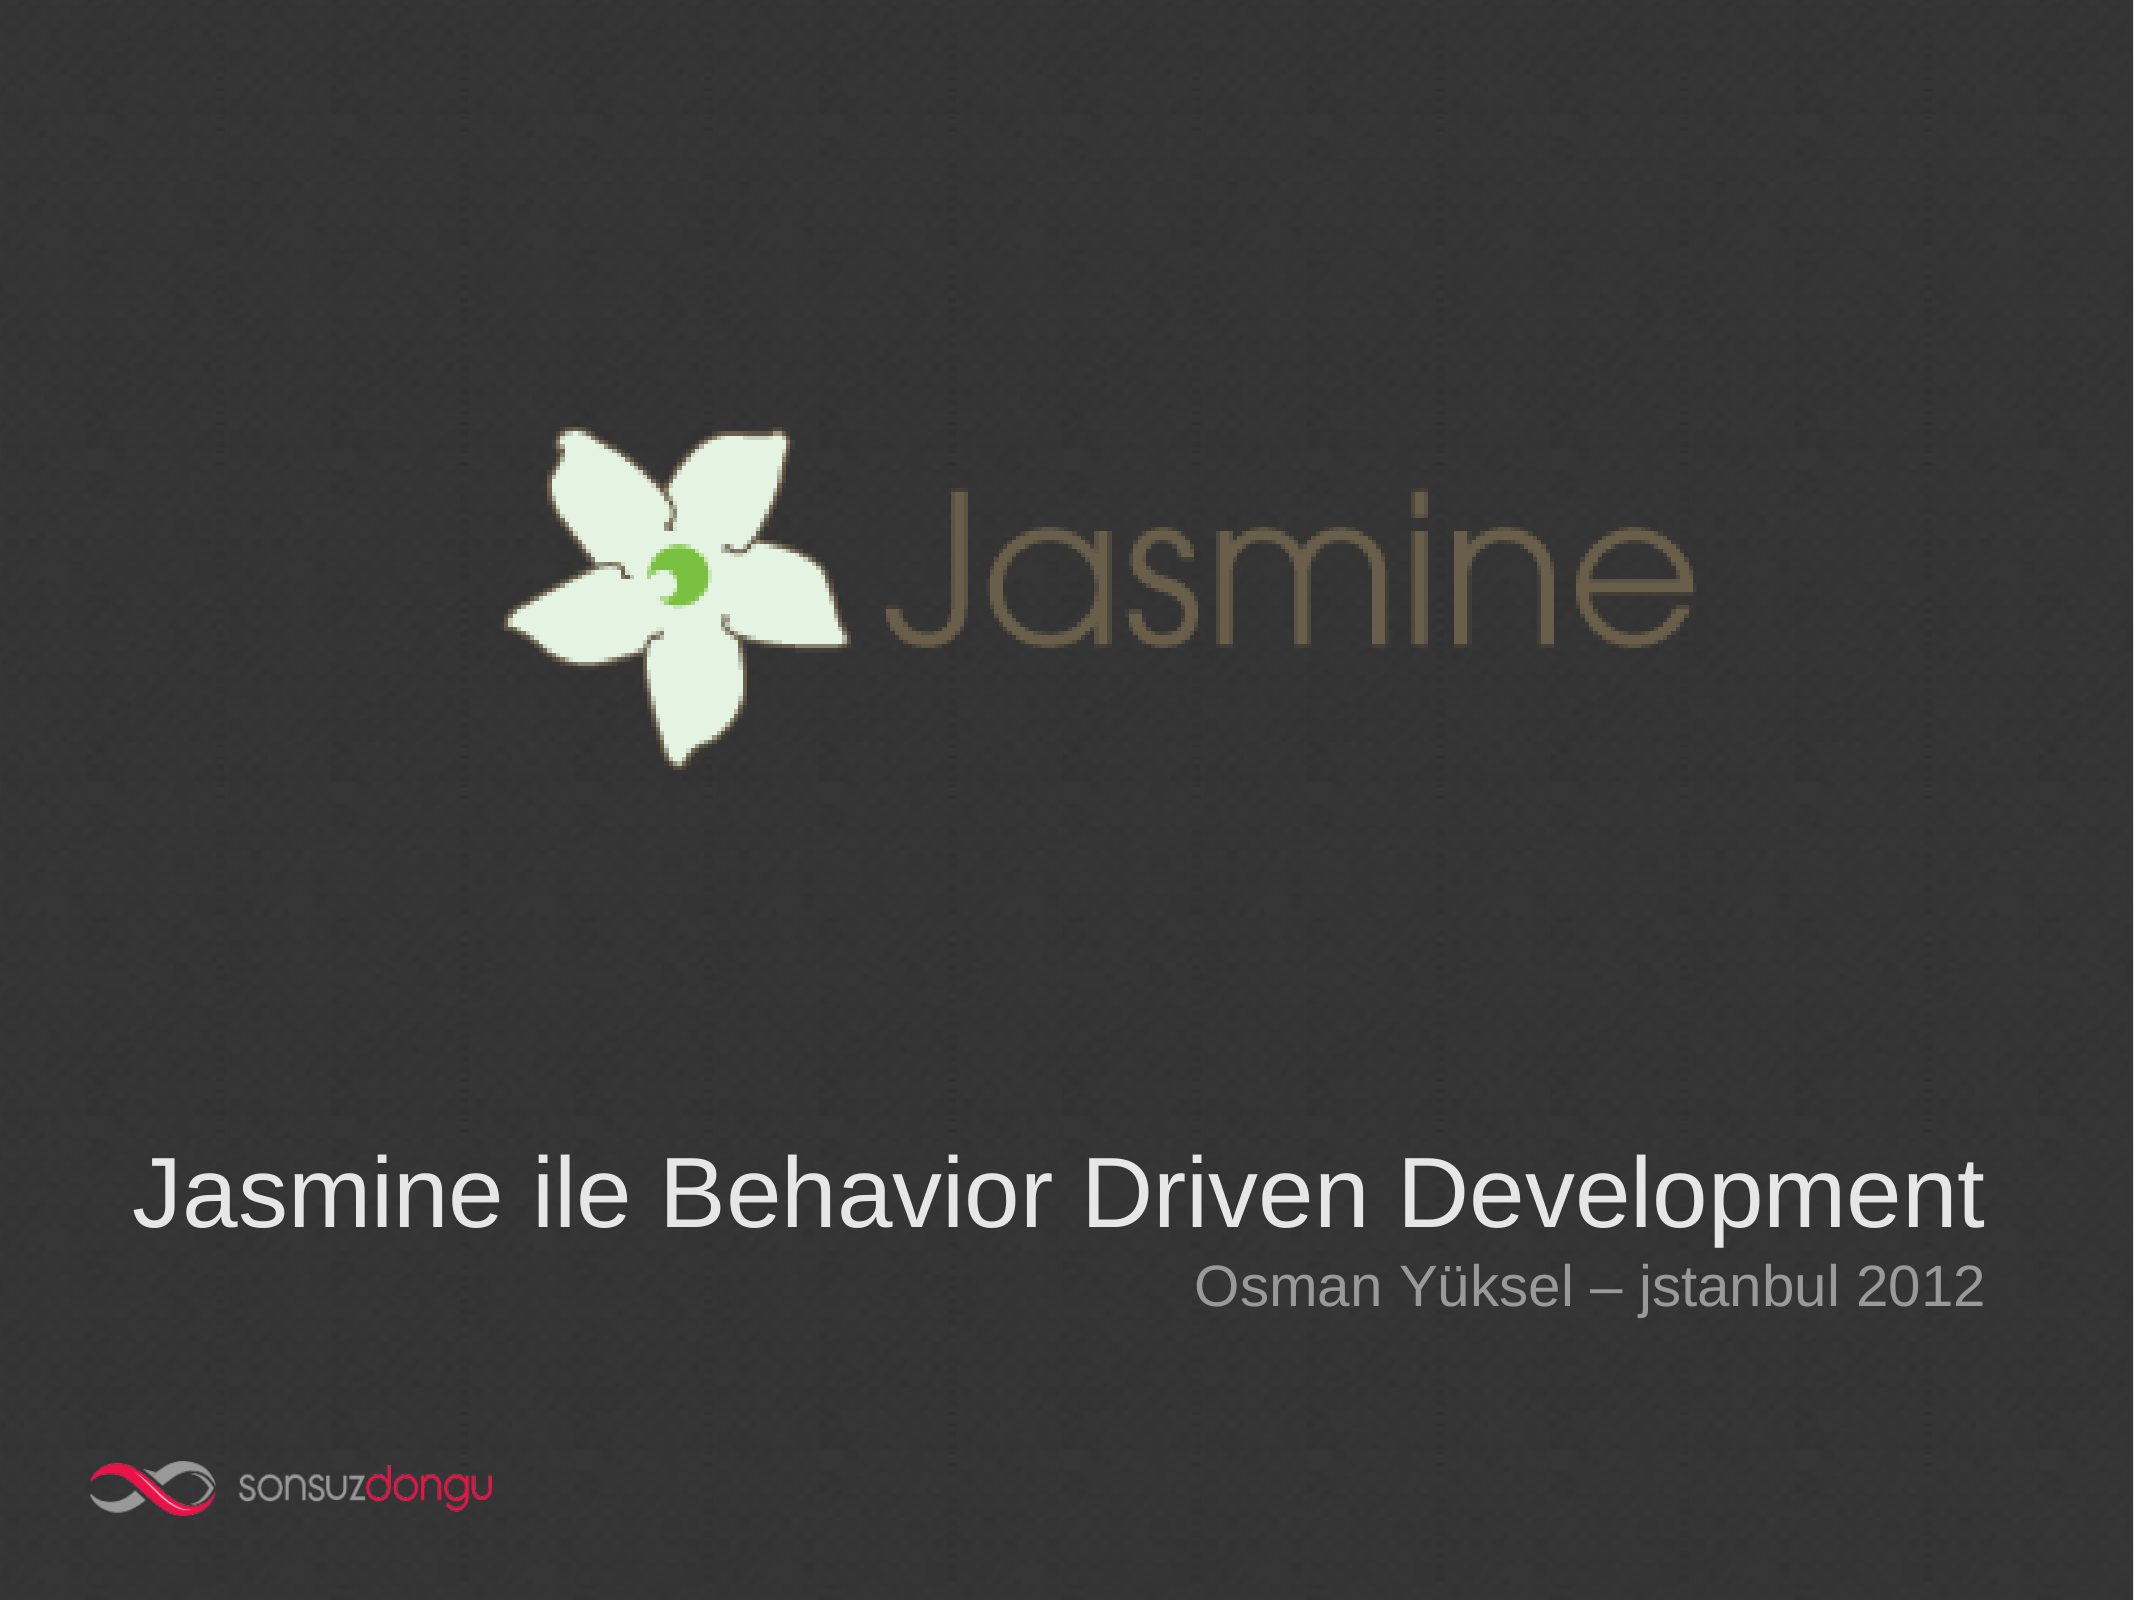

Jasmine ile Behavior Driven Development
Osman Yüksel – jstanbul 2012